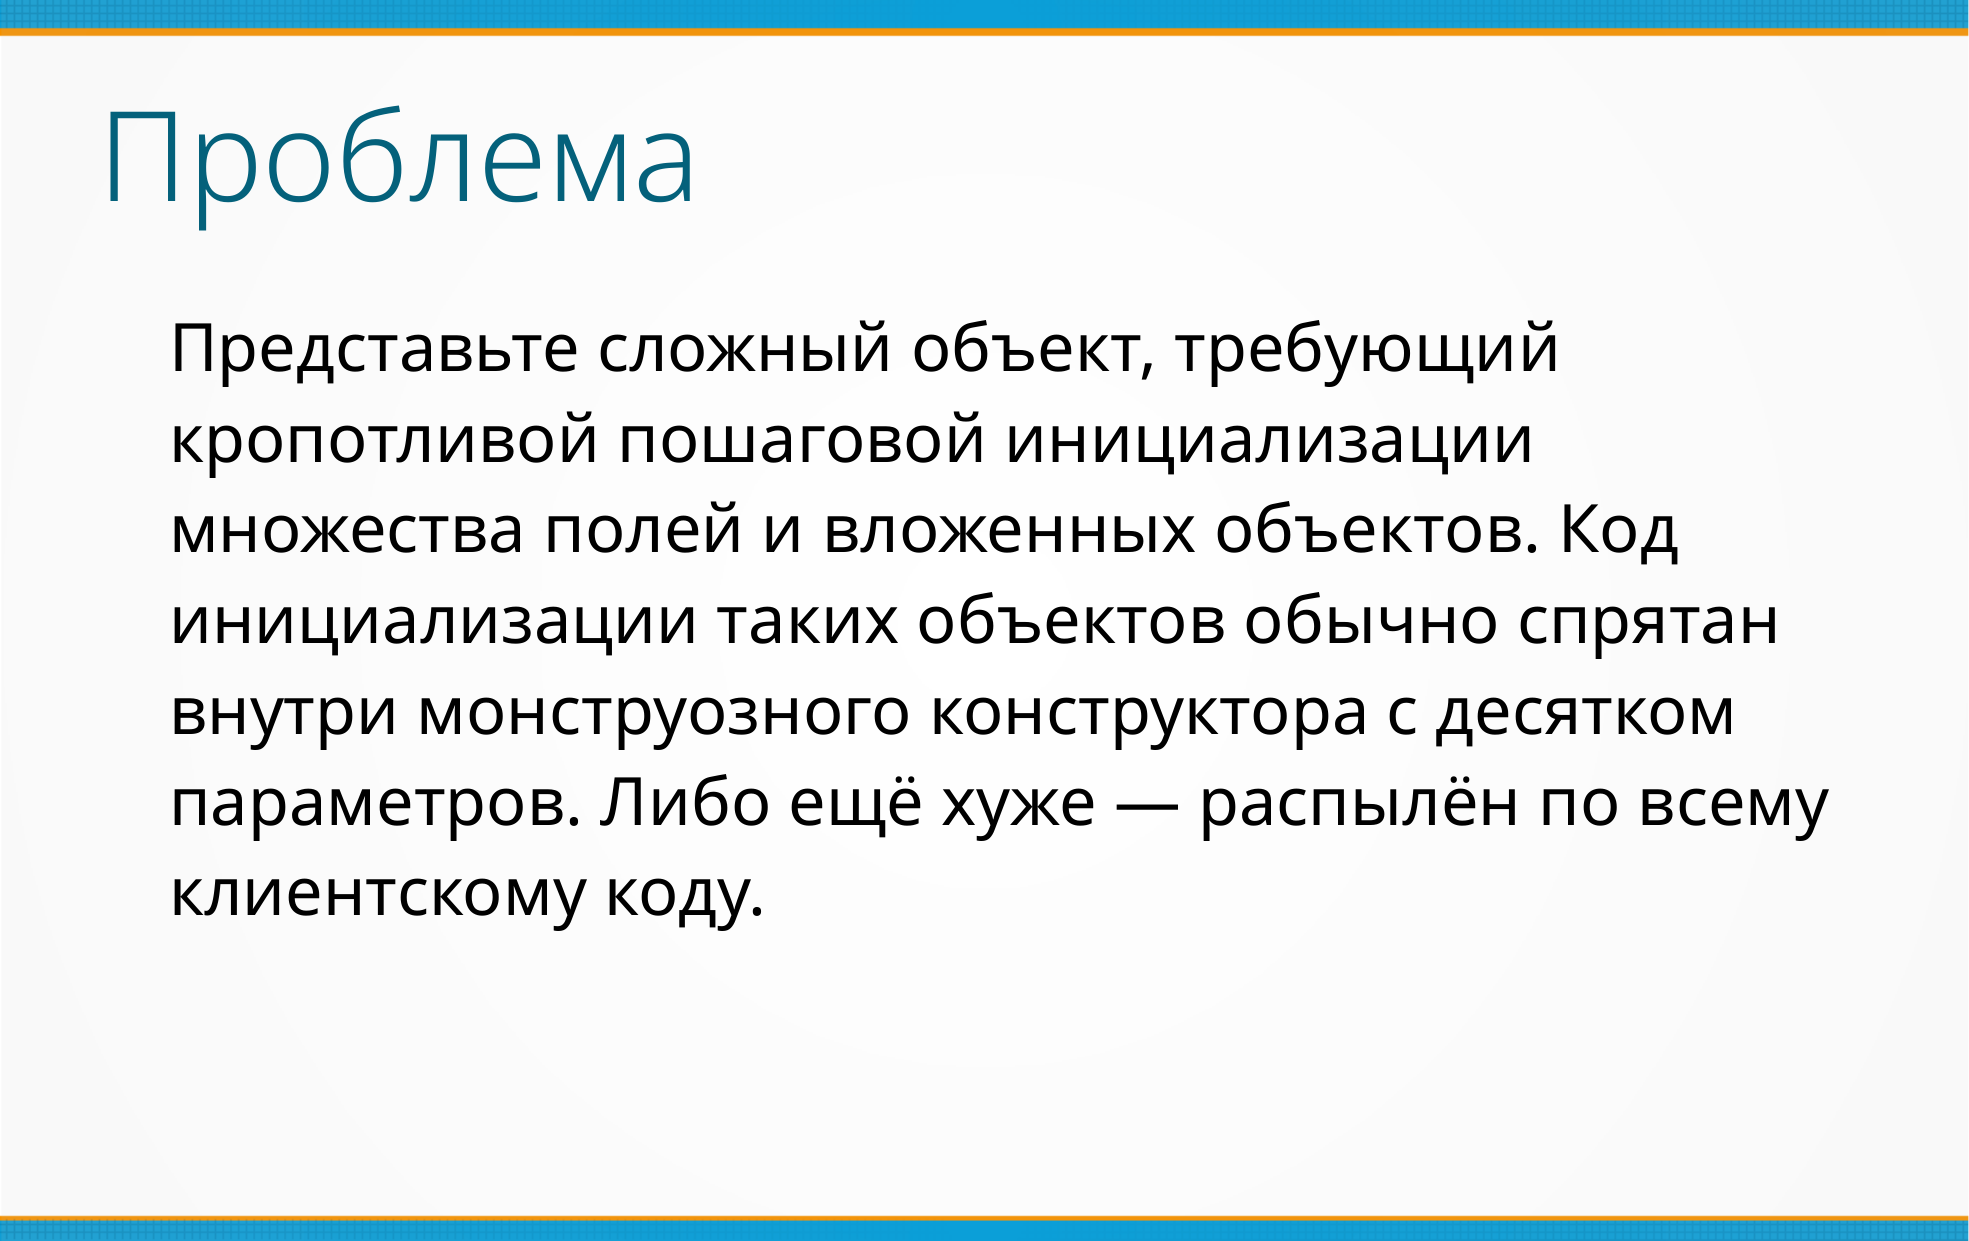

# Проблема
Представьте сложный объект, требующий кропотливой пошаговой инициализации множества полей и вложенных объектов. Код инициализации таких объектов обычно спрятан внутри монструозного конструктора с десятком параметров. Либо ещё хуже — распылён по всему клиентскому коду.